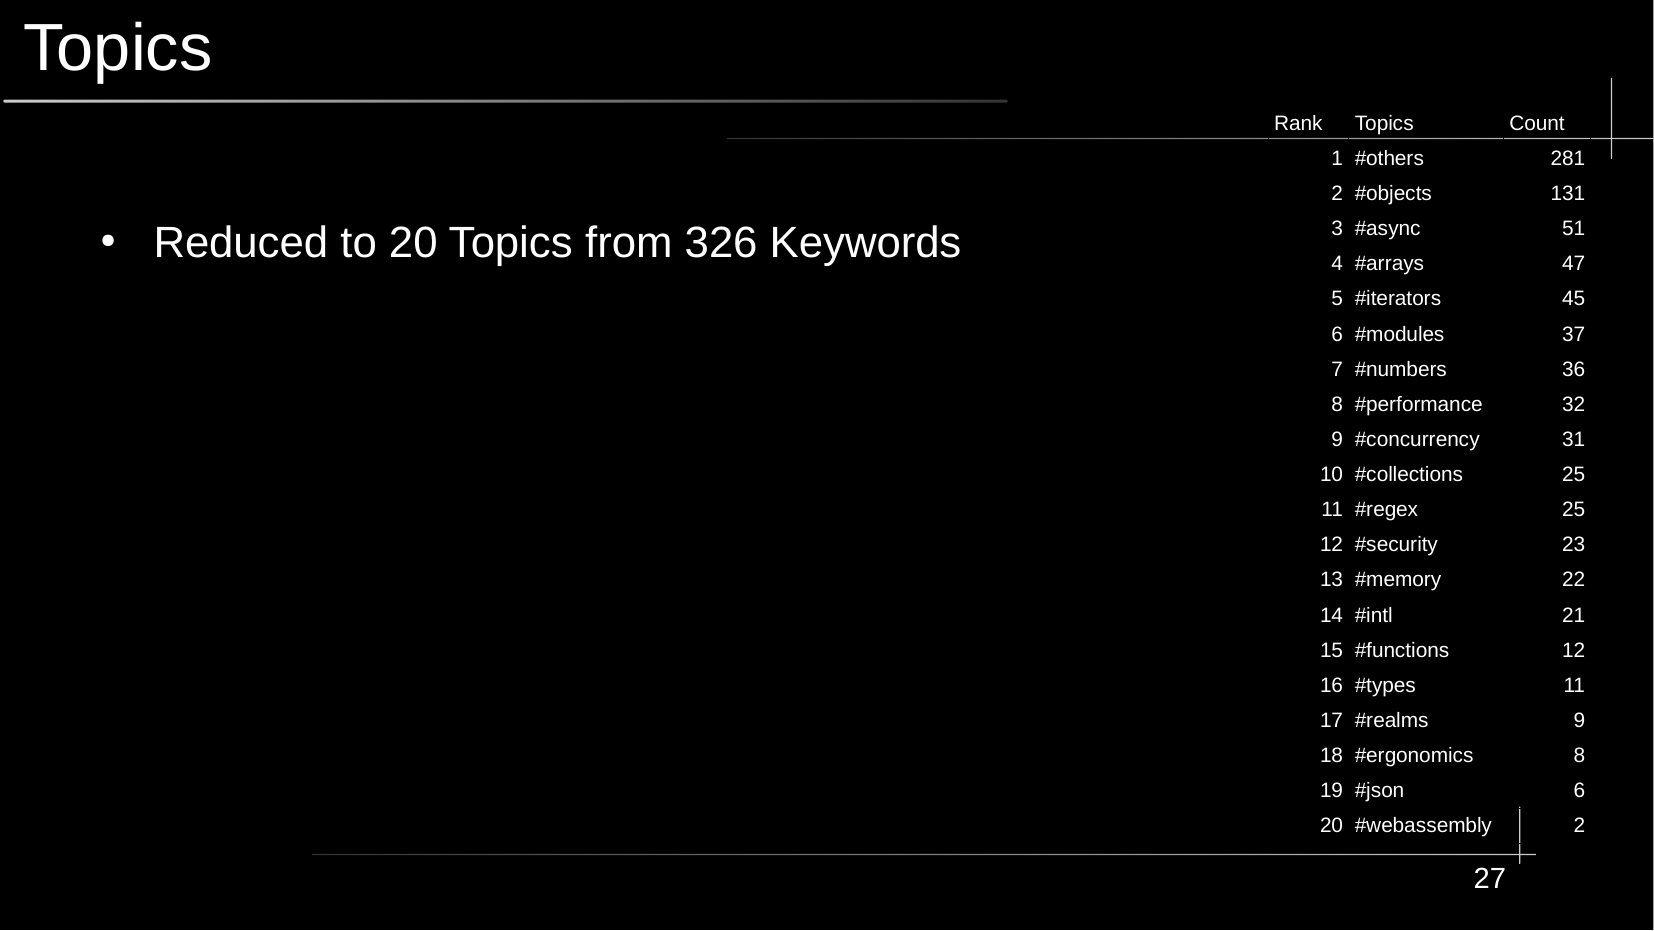

# Topics
| Rank | Topics | Count |
| --- | --- | --- |
| 1 | #others | 281 |
| 2 | #objects | 131 |
| 3 | #async | 51 |
| 4 | #arrays | 47 |
| 5 | #iterators | 45 |
| 6 | #modules | 37 |
| 7 | #numbers | 36 |
| 8 | #performance | 32 |
| 9 | #concurrency | 31 |
| 10 | #collections | 25 |
| 11 | #regex | 25 |
| 12 | #security | 23 |
| 13 | #memory | 22 |
| 14 | #intl | 21 |
| 15 | #functions | 12 |
| 16 | #types | 11 |
| 17 | #realms | 9 |
| 18 | #ergonomics | 8 |
| 19 | #json | 6 |
| 20 | #webassembly | 2 |
Reduced to 20 Topics from 326 Keywords
27